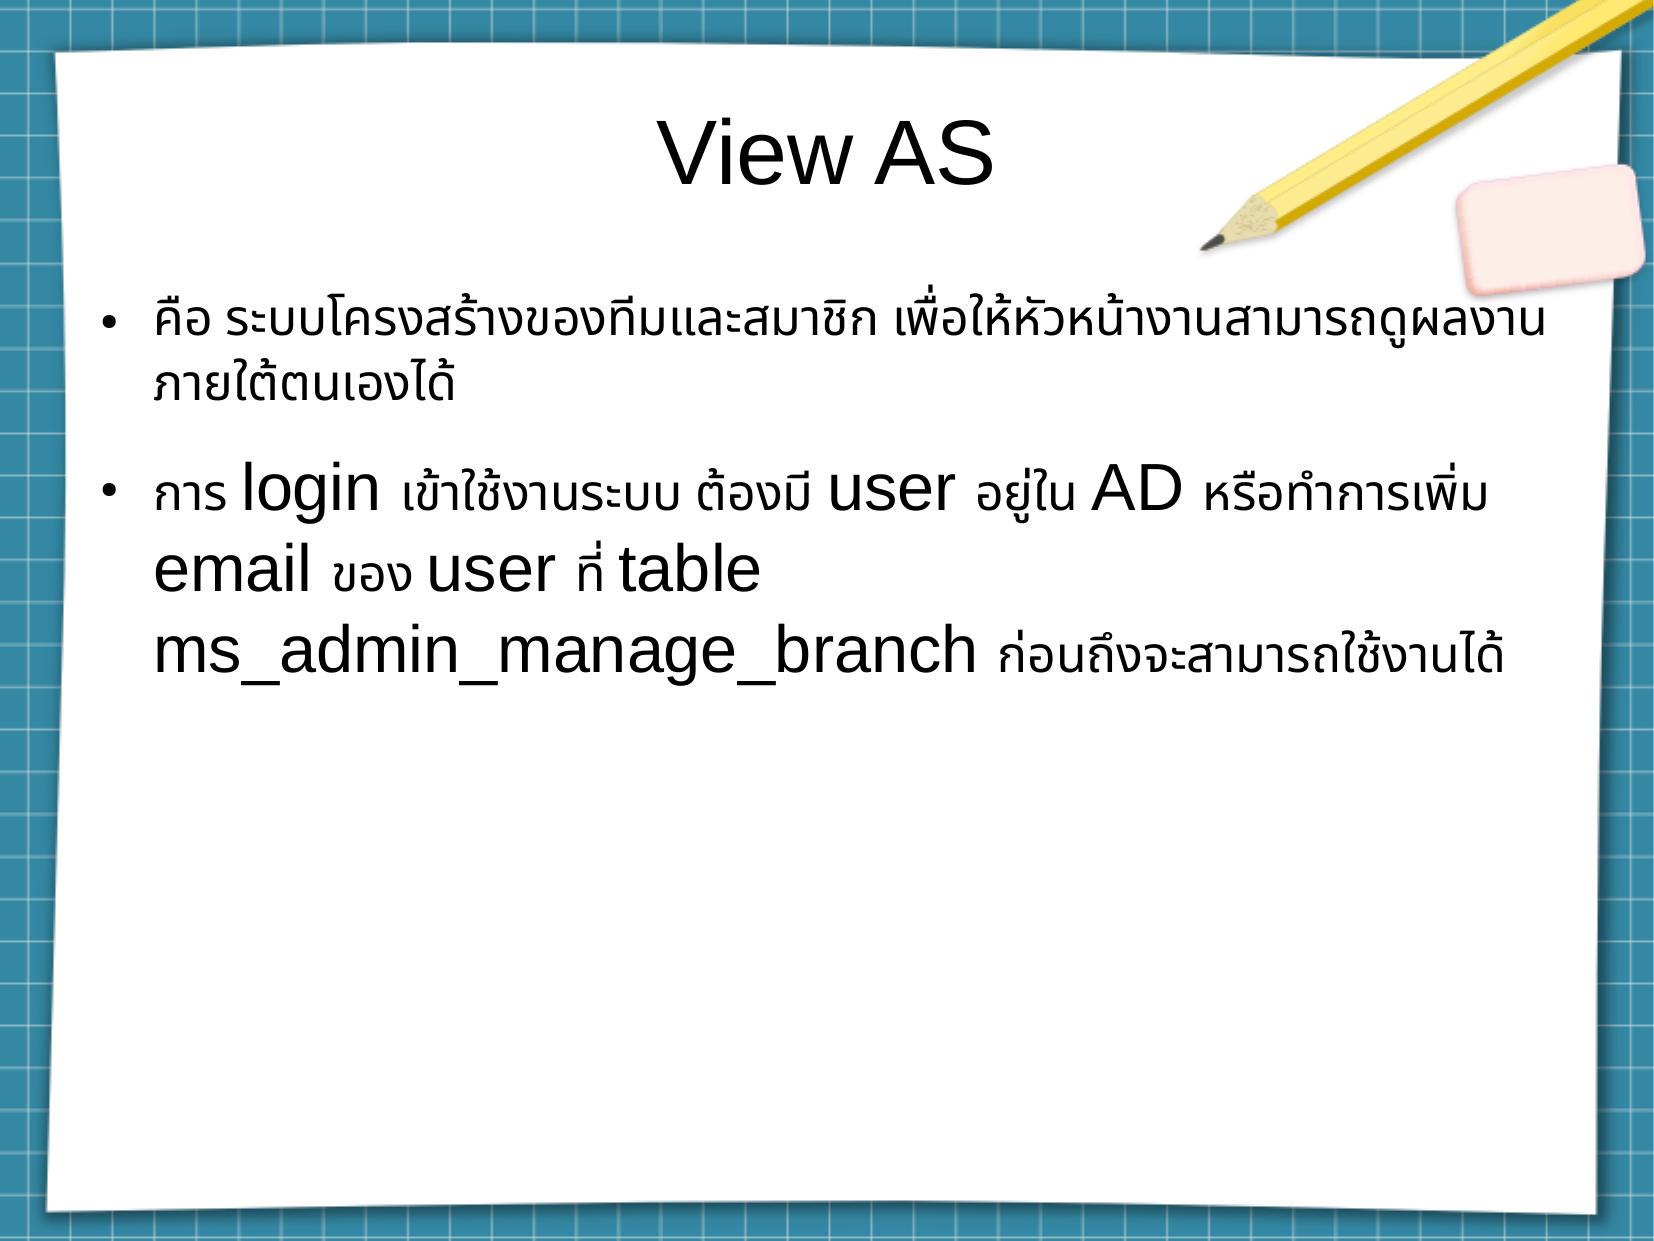

# View AS
คือ ระบบโครงสร้างของทีมและสมาชิก เพื่อให้หัวหน้างานสามารถดูผลงานภายใต้ตนเองได้
การ login เข้าใช้งานระบบ ต้องมี user อยู่ใน AD หรือทำการเพิ่ม email ของ user ที่ table ms_admin_manage_branch ก่อนถึงจะสามารถใช้งานได้